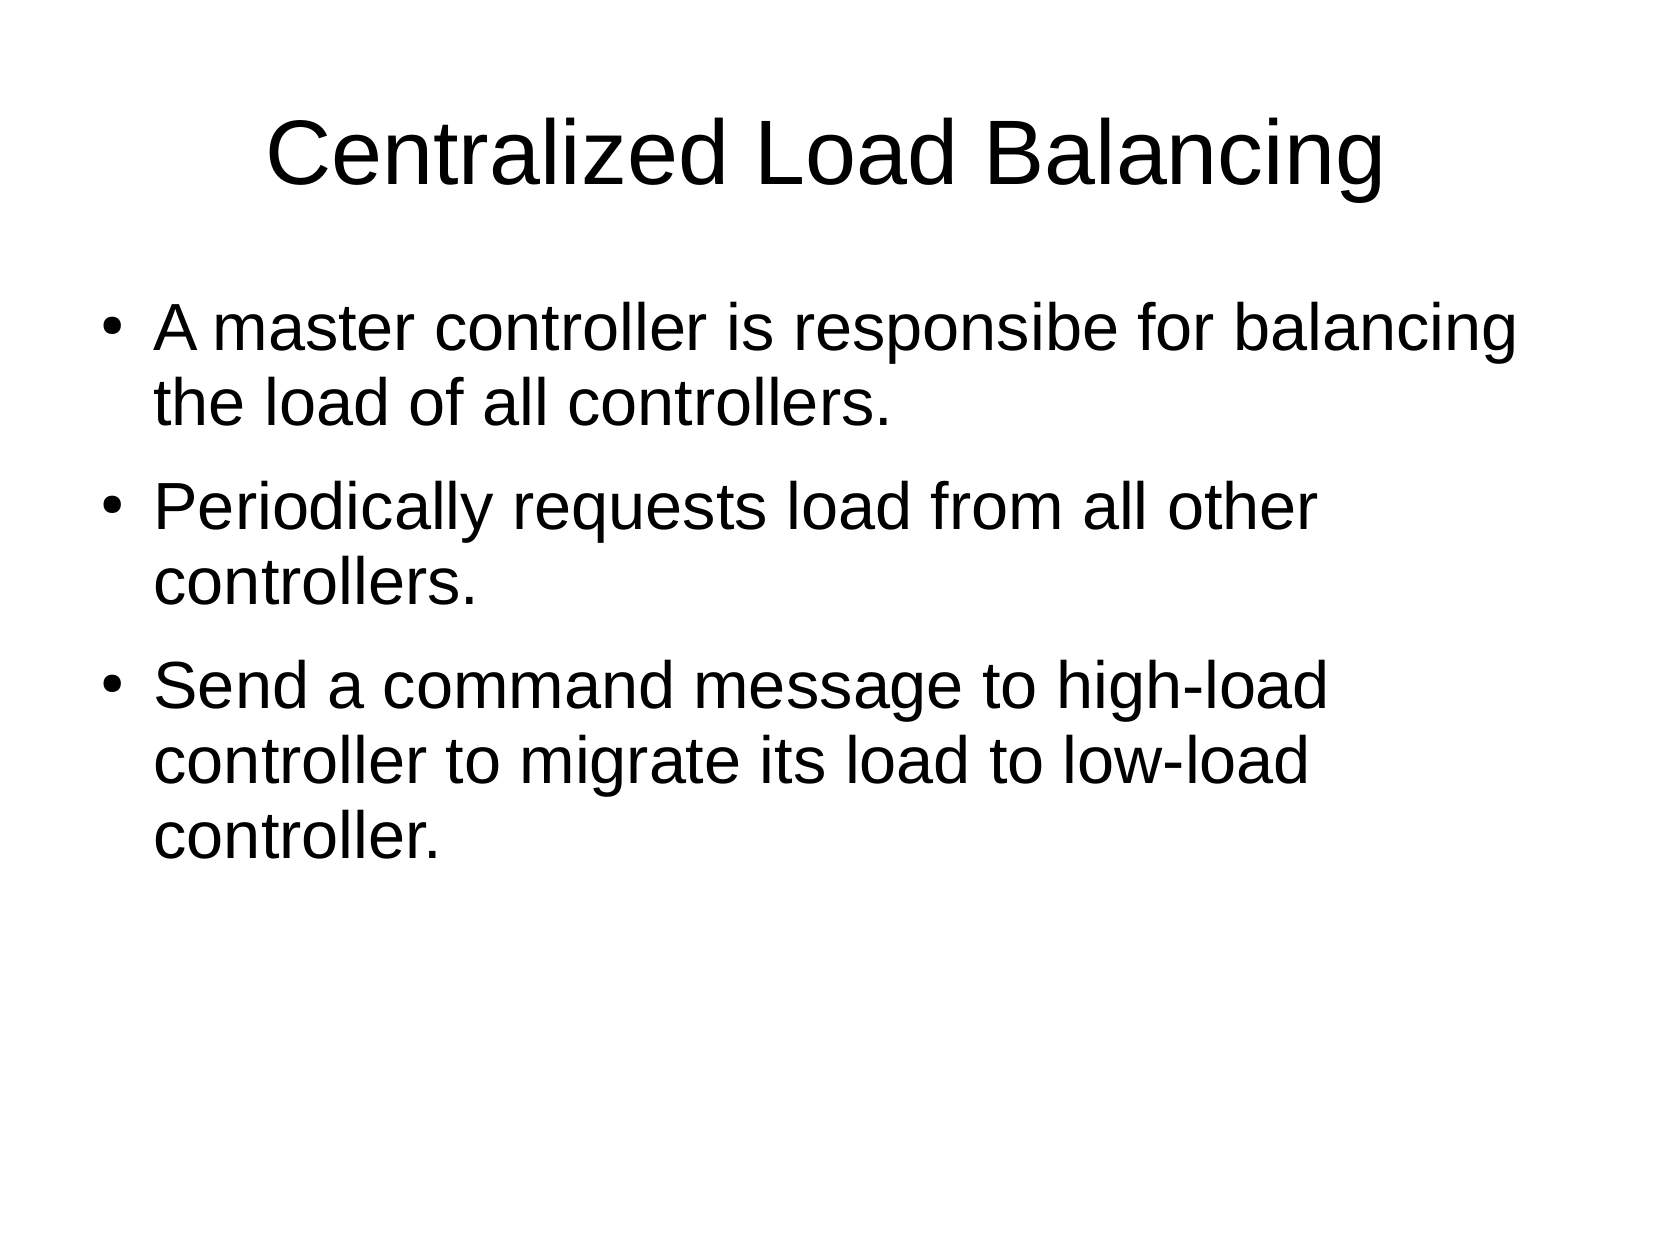

# Centralized Load Balancing
A master controller is responsibe for balancing the load of all controllers.
Periodically requests load from all other controllers.
Send a command message to high-load controller to migrate its load to low-load controller.